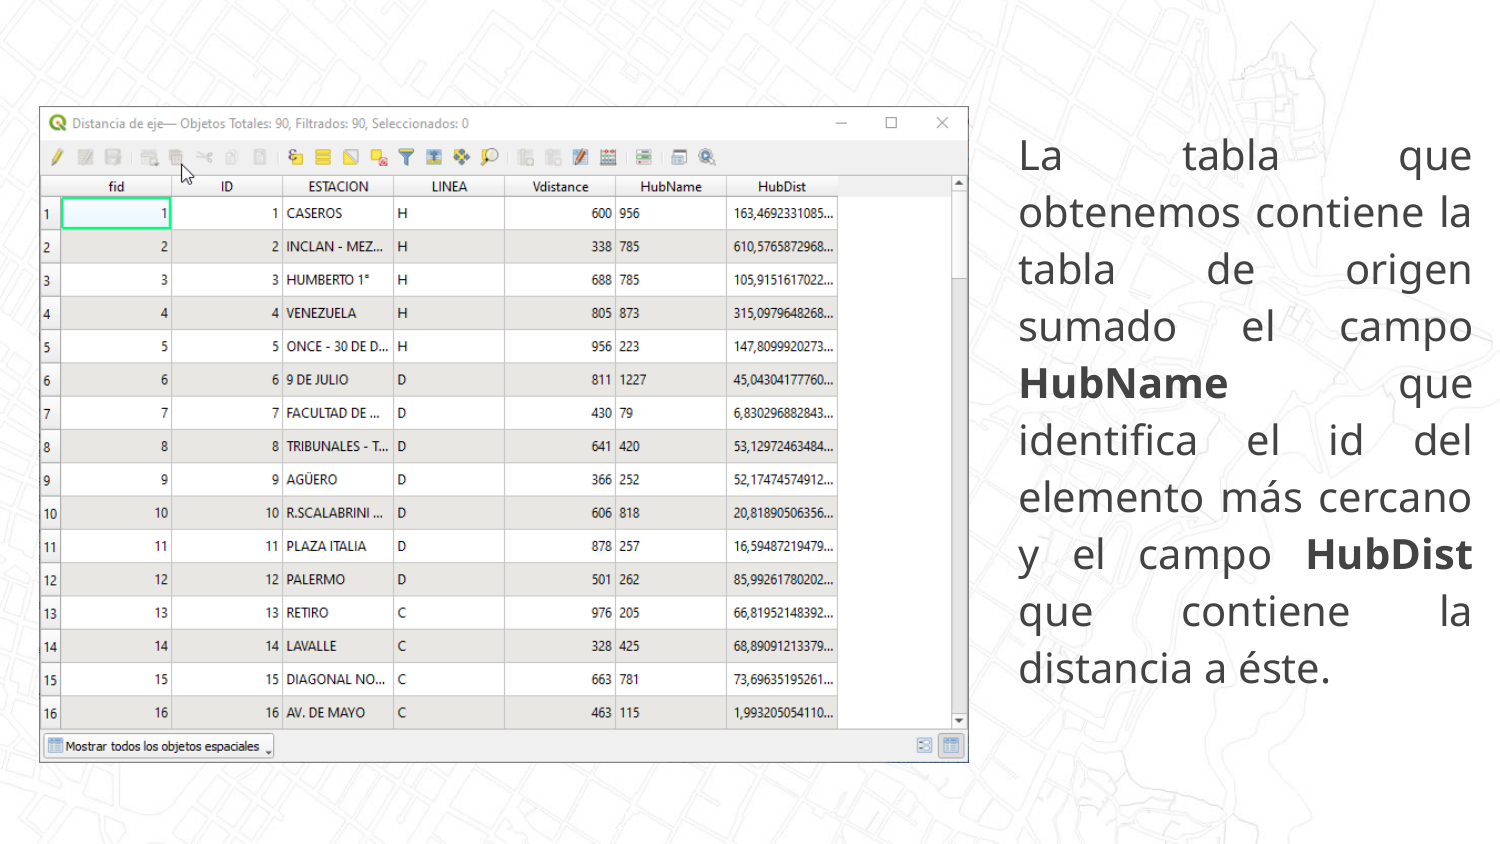

La tabla que obtenemos contiene la tabla de origen sumado el campo HubName que identifica el id del elemento más cercano y el campo HubDist que contiene la distancia a éste.